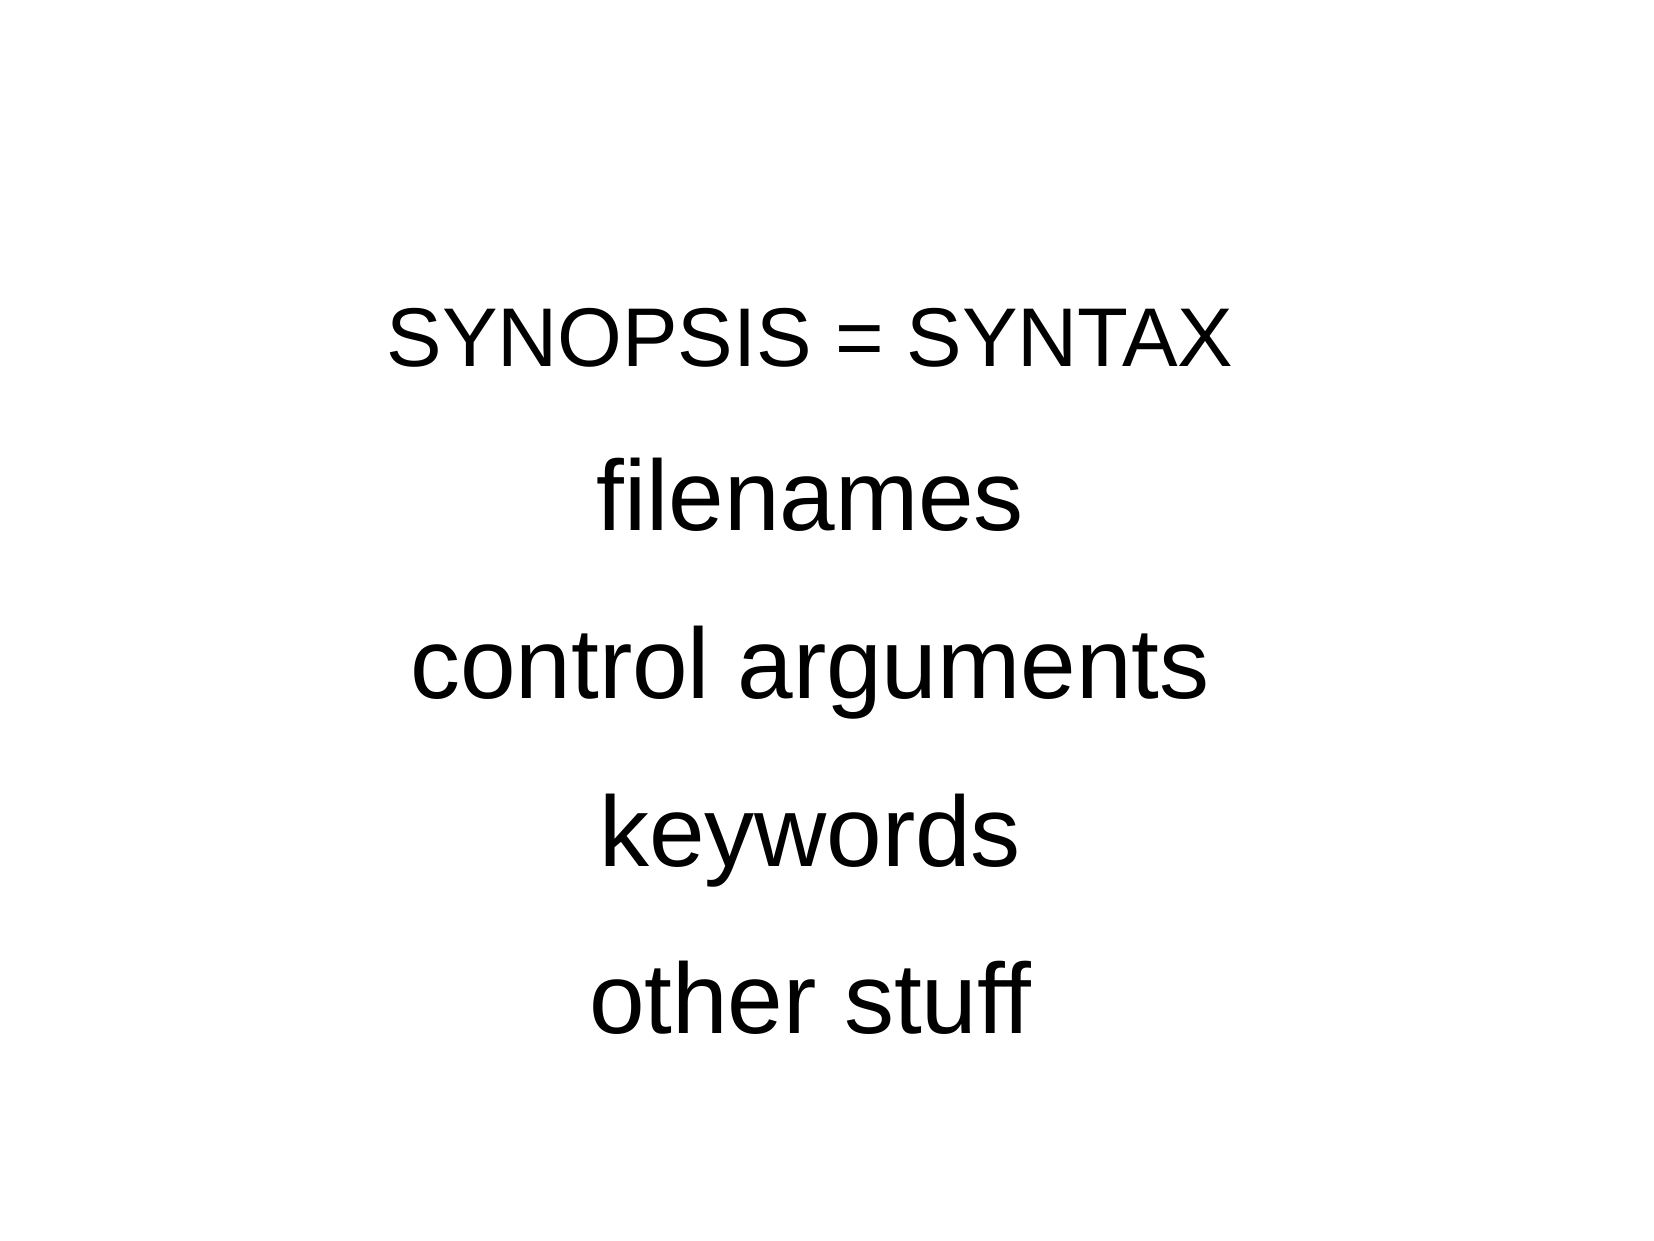

SYNOPSIS = SYNTAX
filenames
control arguments
keywords
other stuff